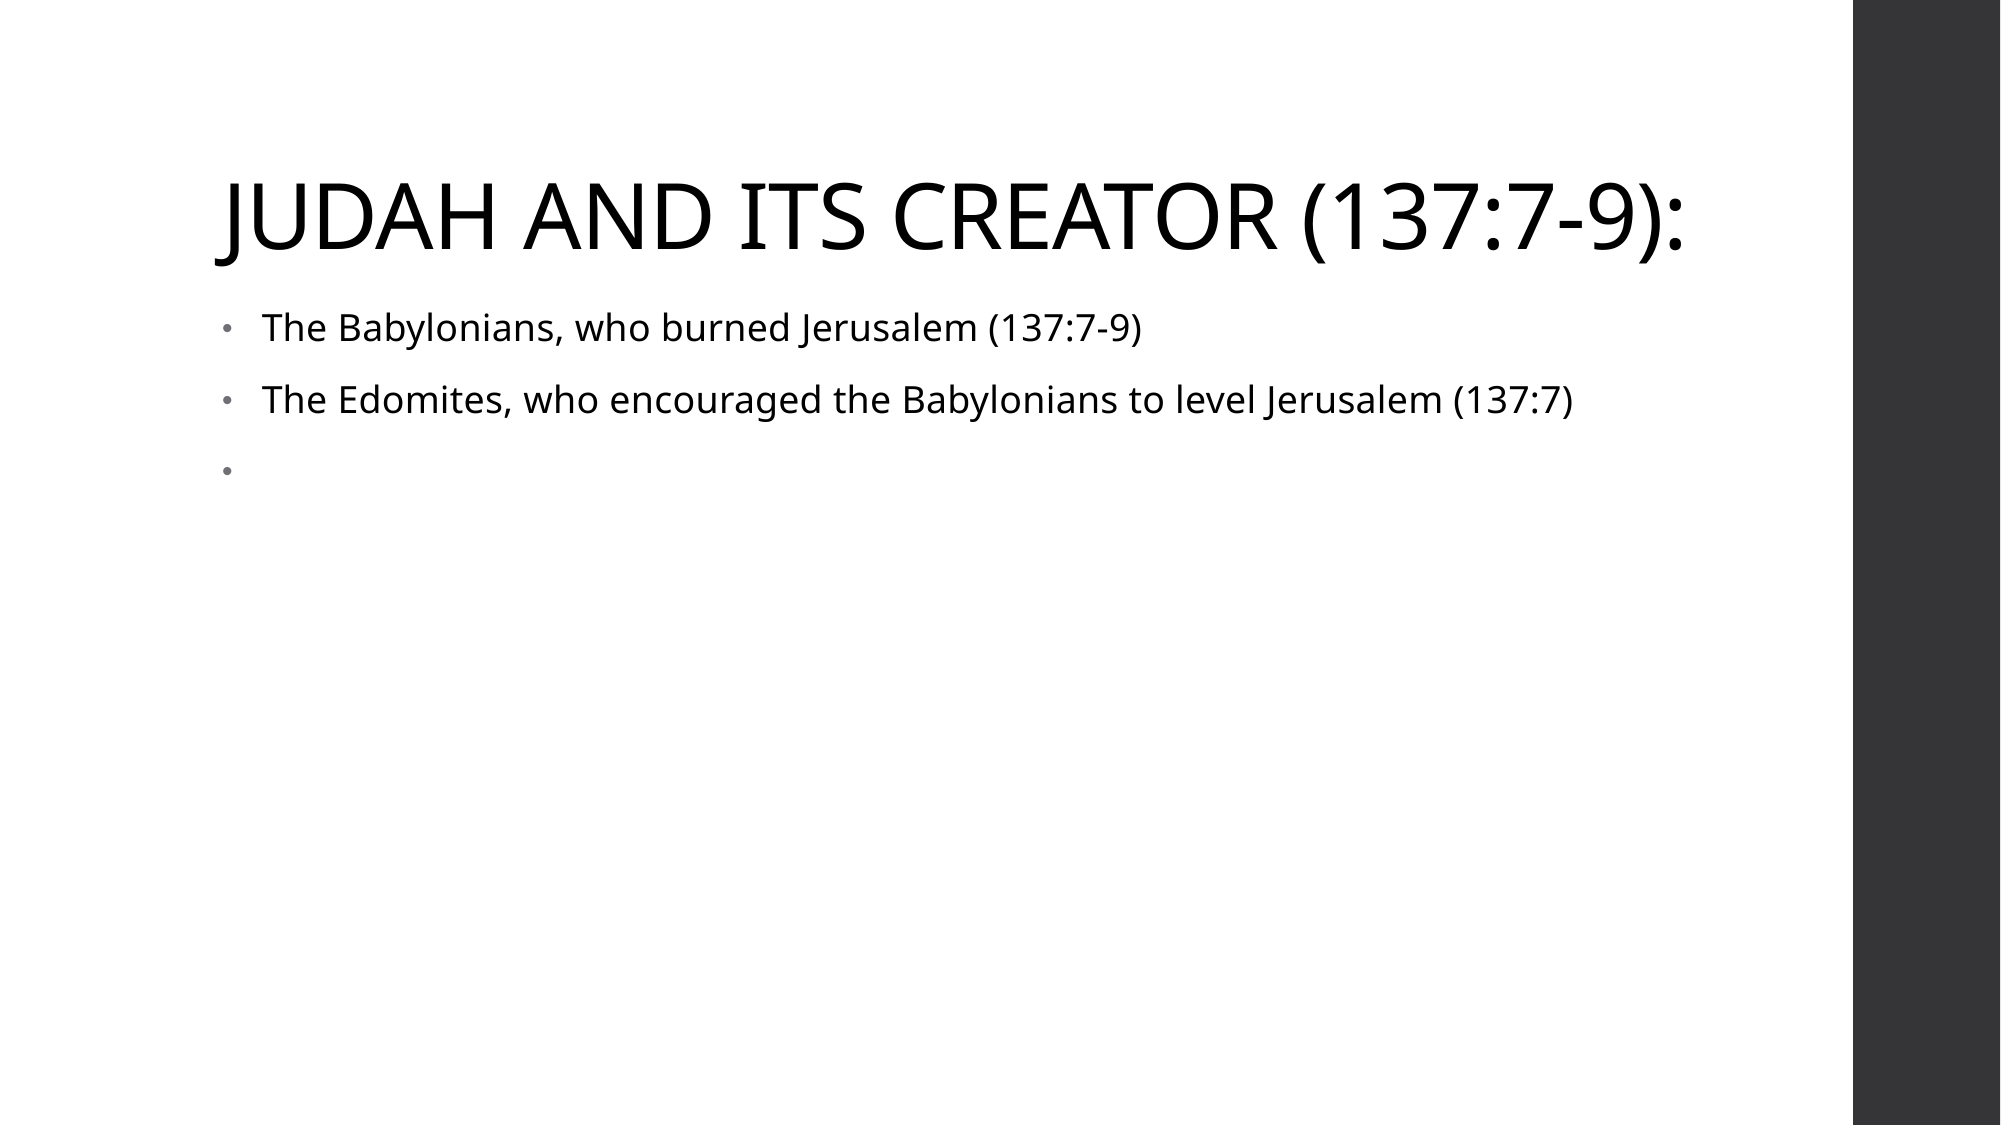

# JUDAH AND ITS CREATOR (137:7-9):
 The Babylonians, who burned Jerusalem (137:7-9)
 The Edomites, who encouraged the Babylonians to level Jerusalem (137:7)